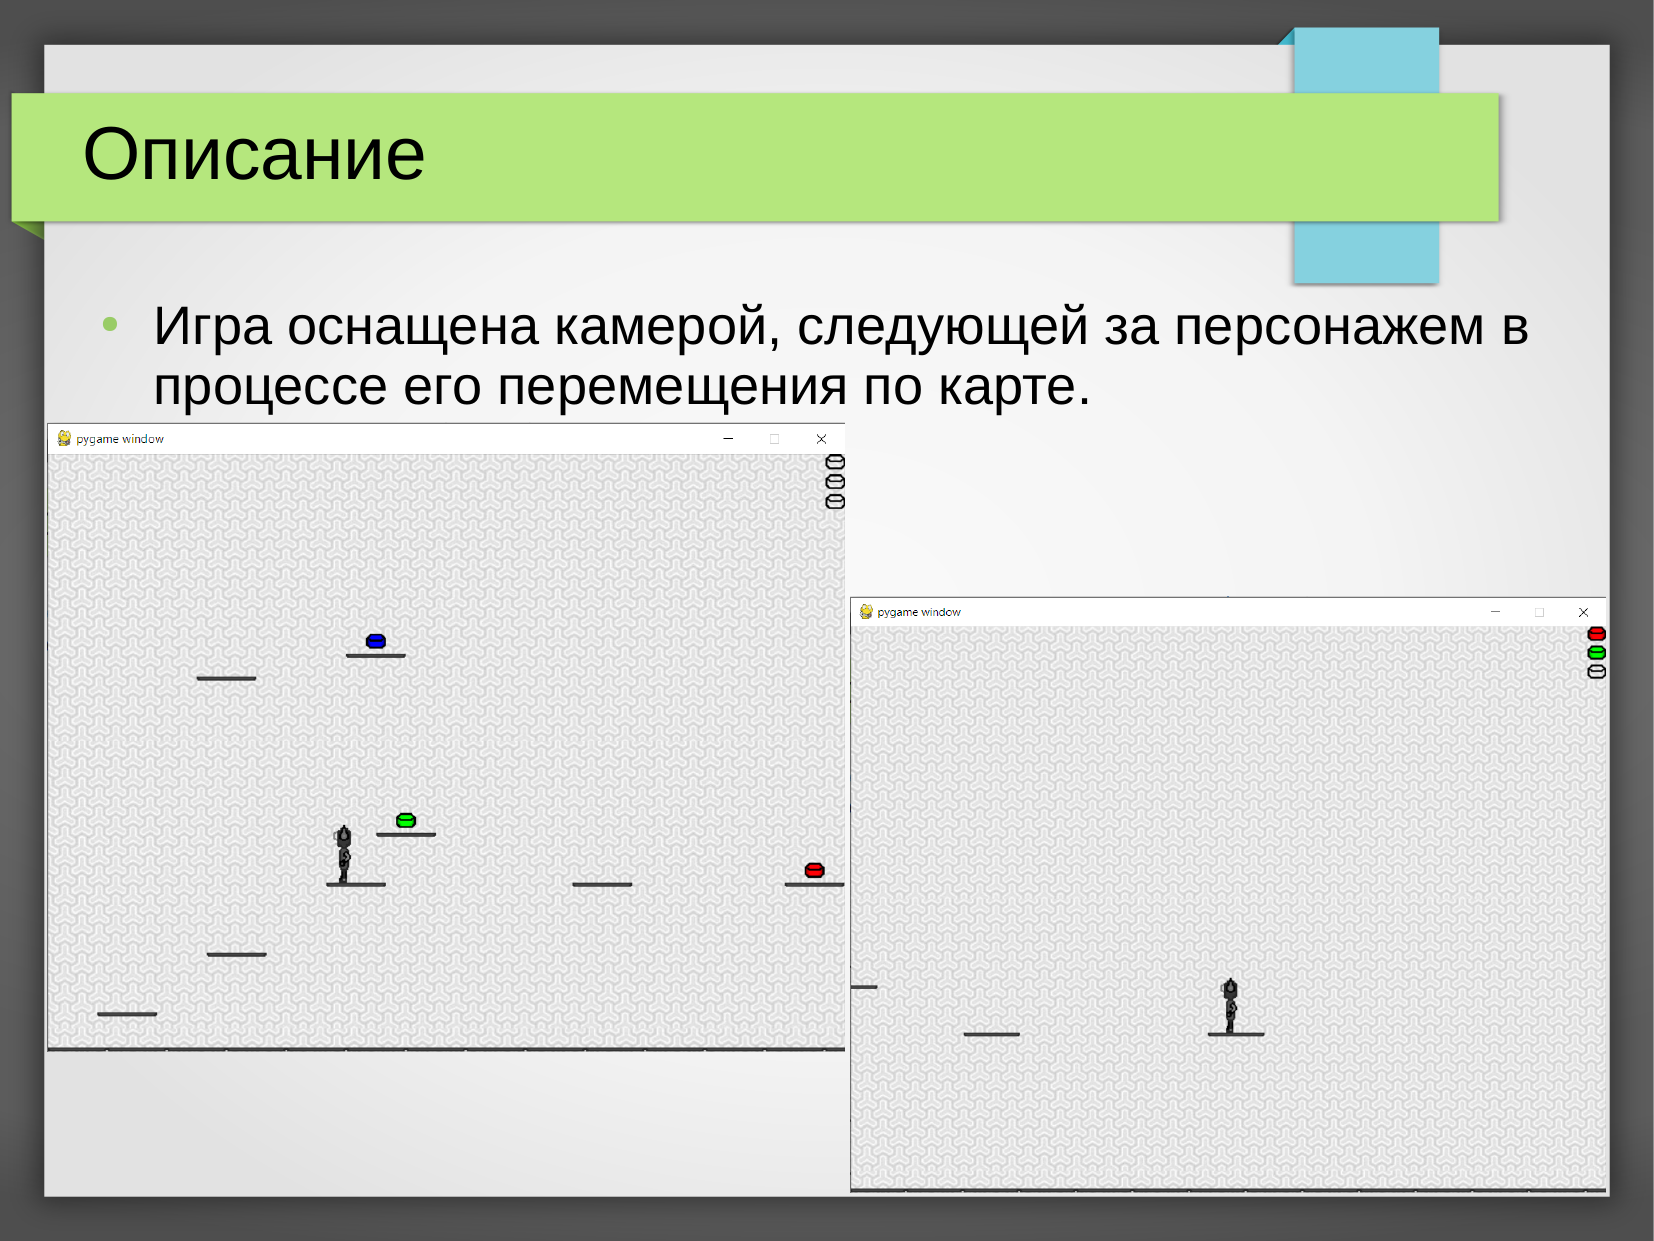

# Описание
Игра оснащена камерой, следующей за персонажем в процессе его перемещения по карте.